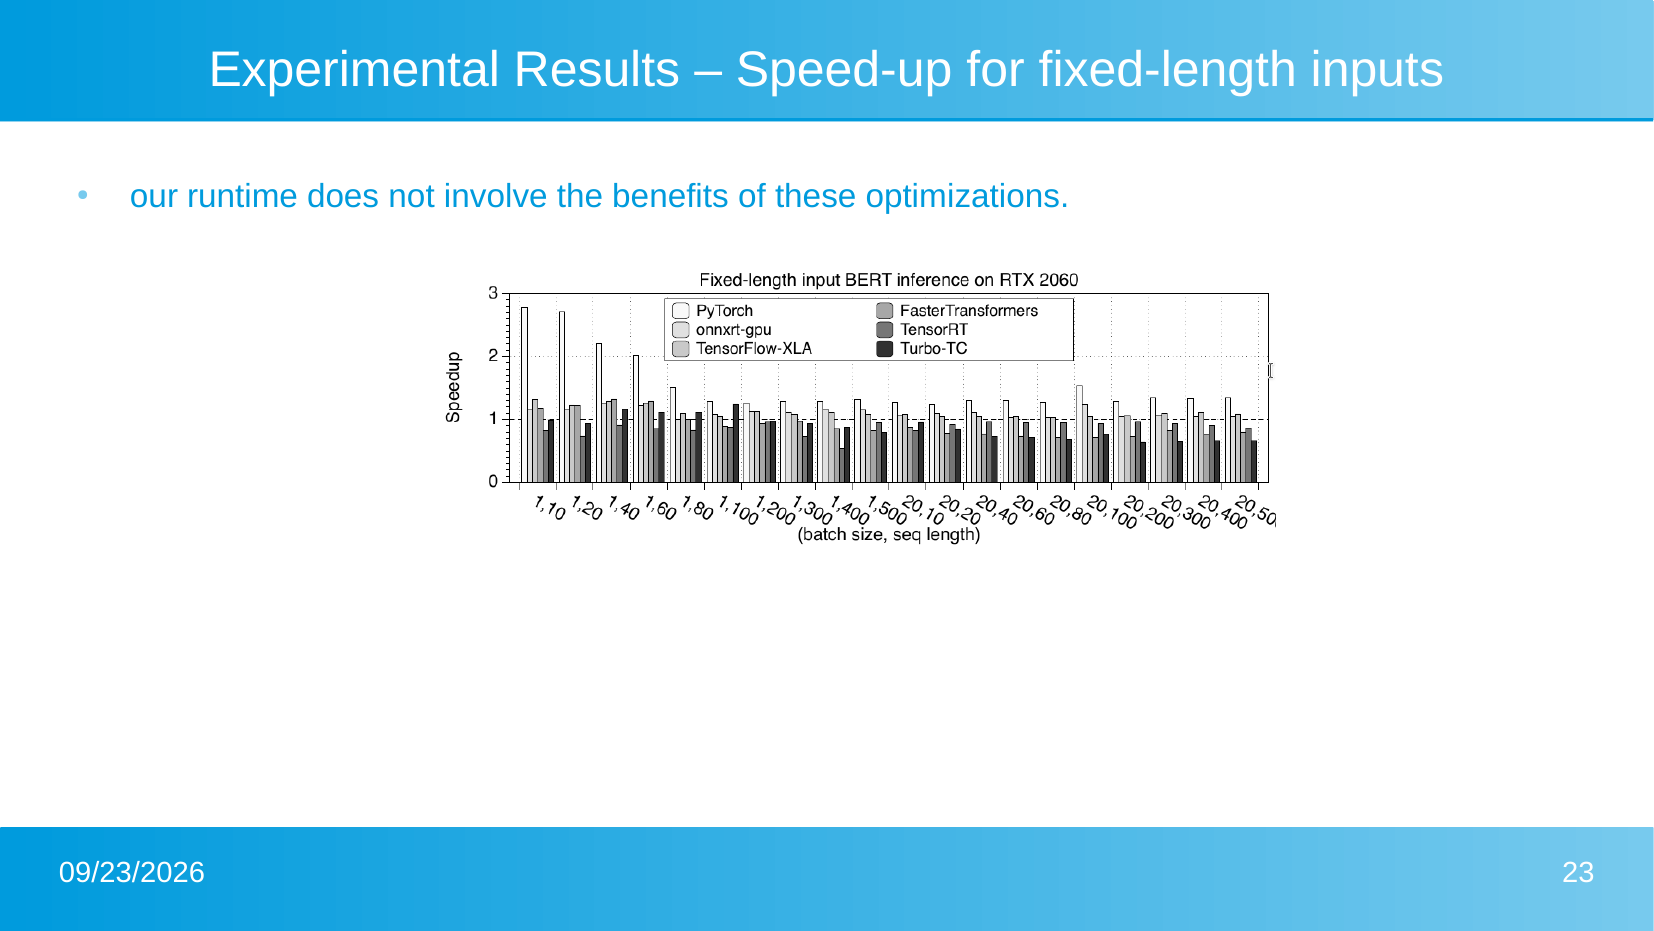

# Experimental Results – Speed-up for fixed-length inputs
our runtime does not involve the benefits of these optimizations.
23